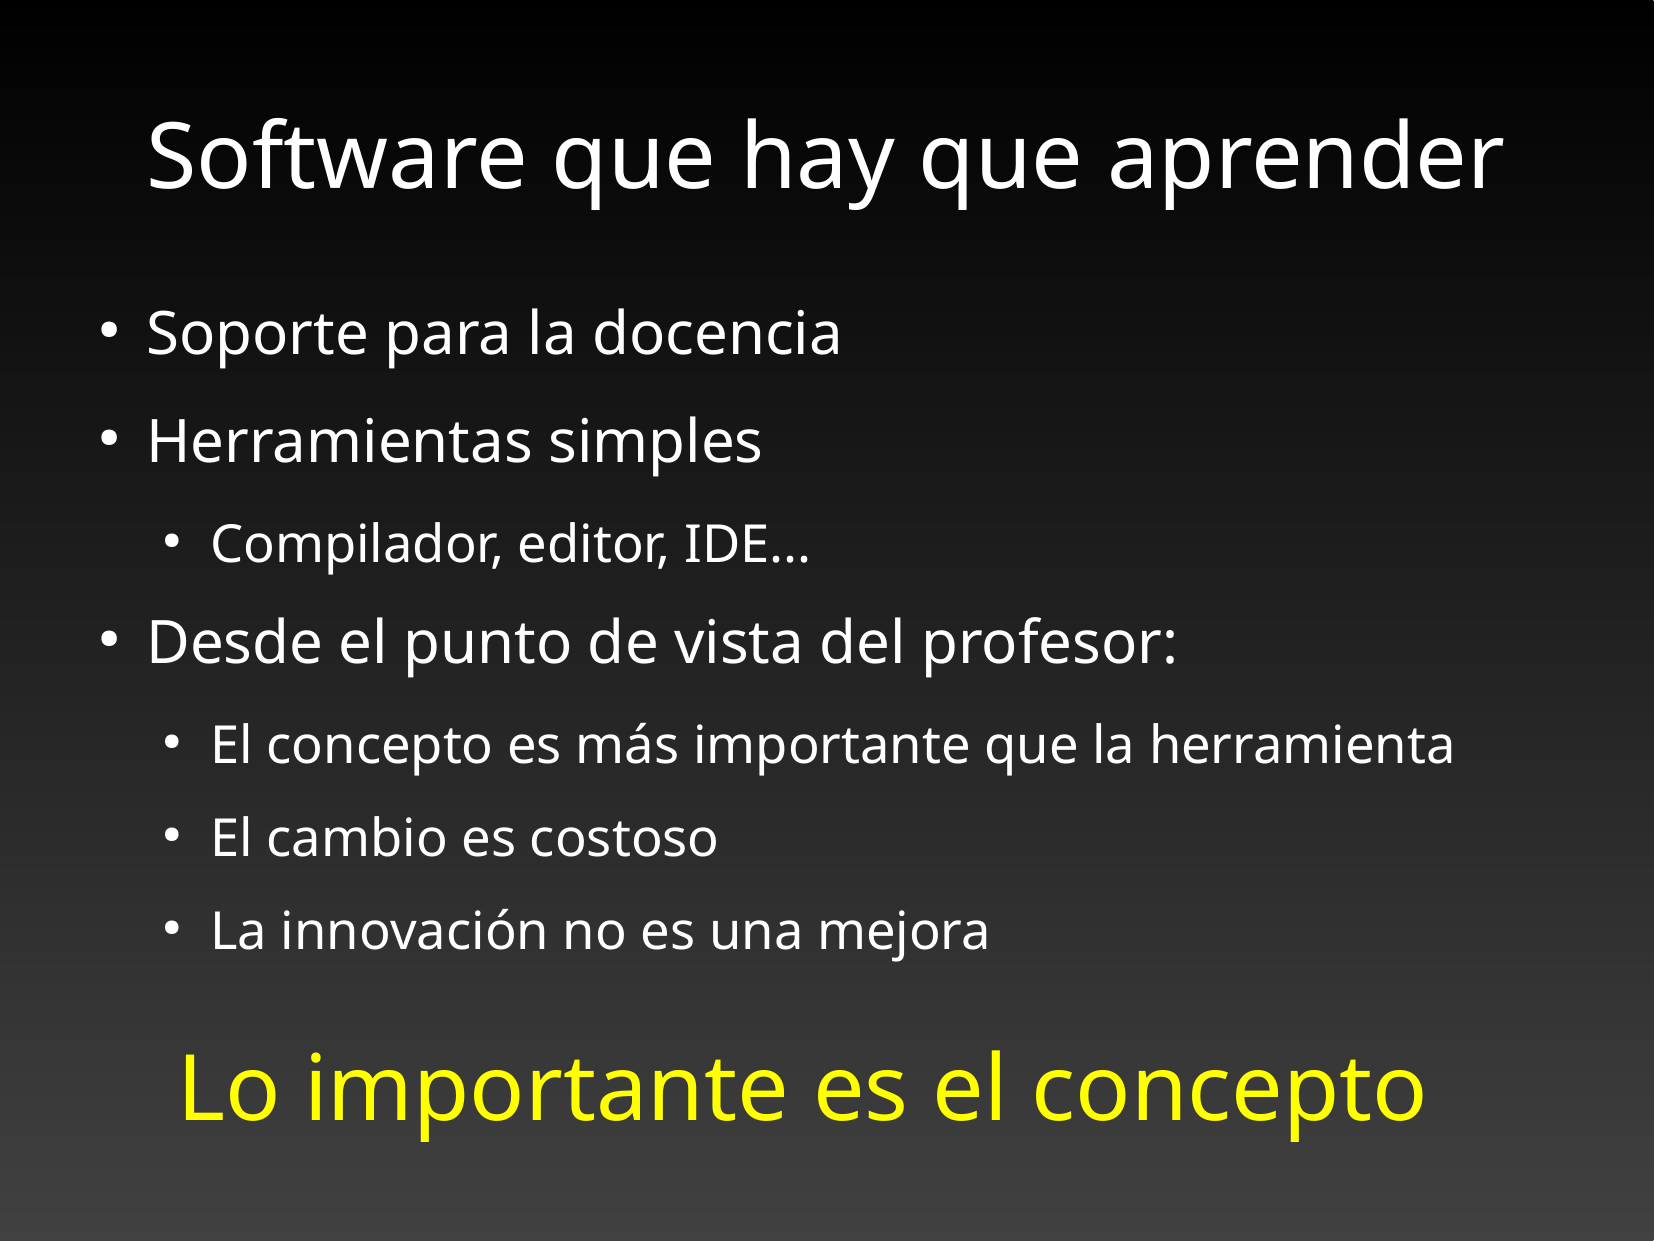

# Software que hay que aprender
Soporte para la docencia
Herramientas simples
Compilador, editor, IDE...
Desde el punto de vista del profesor:
El concepto es más importante que la herramienta
El cambio es costoso
La innovación no es una mejora
Lo importante es el concepto